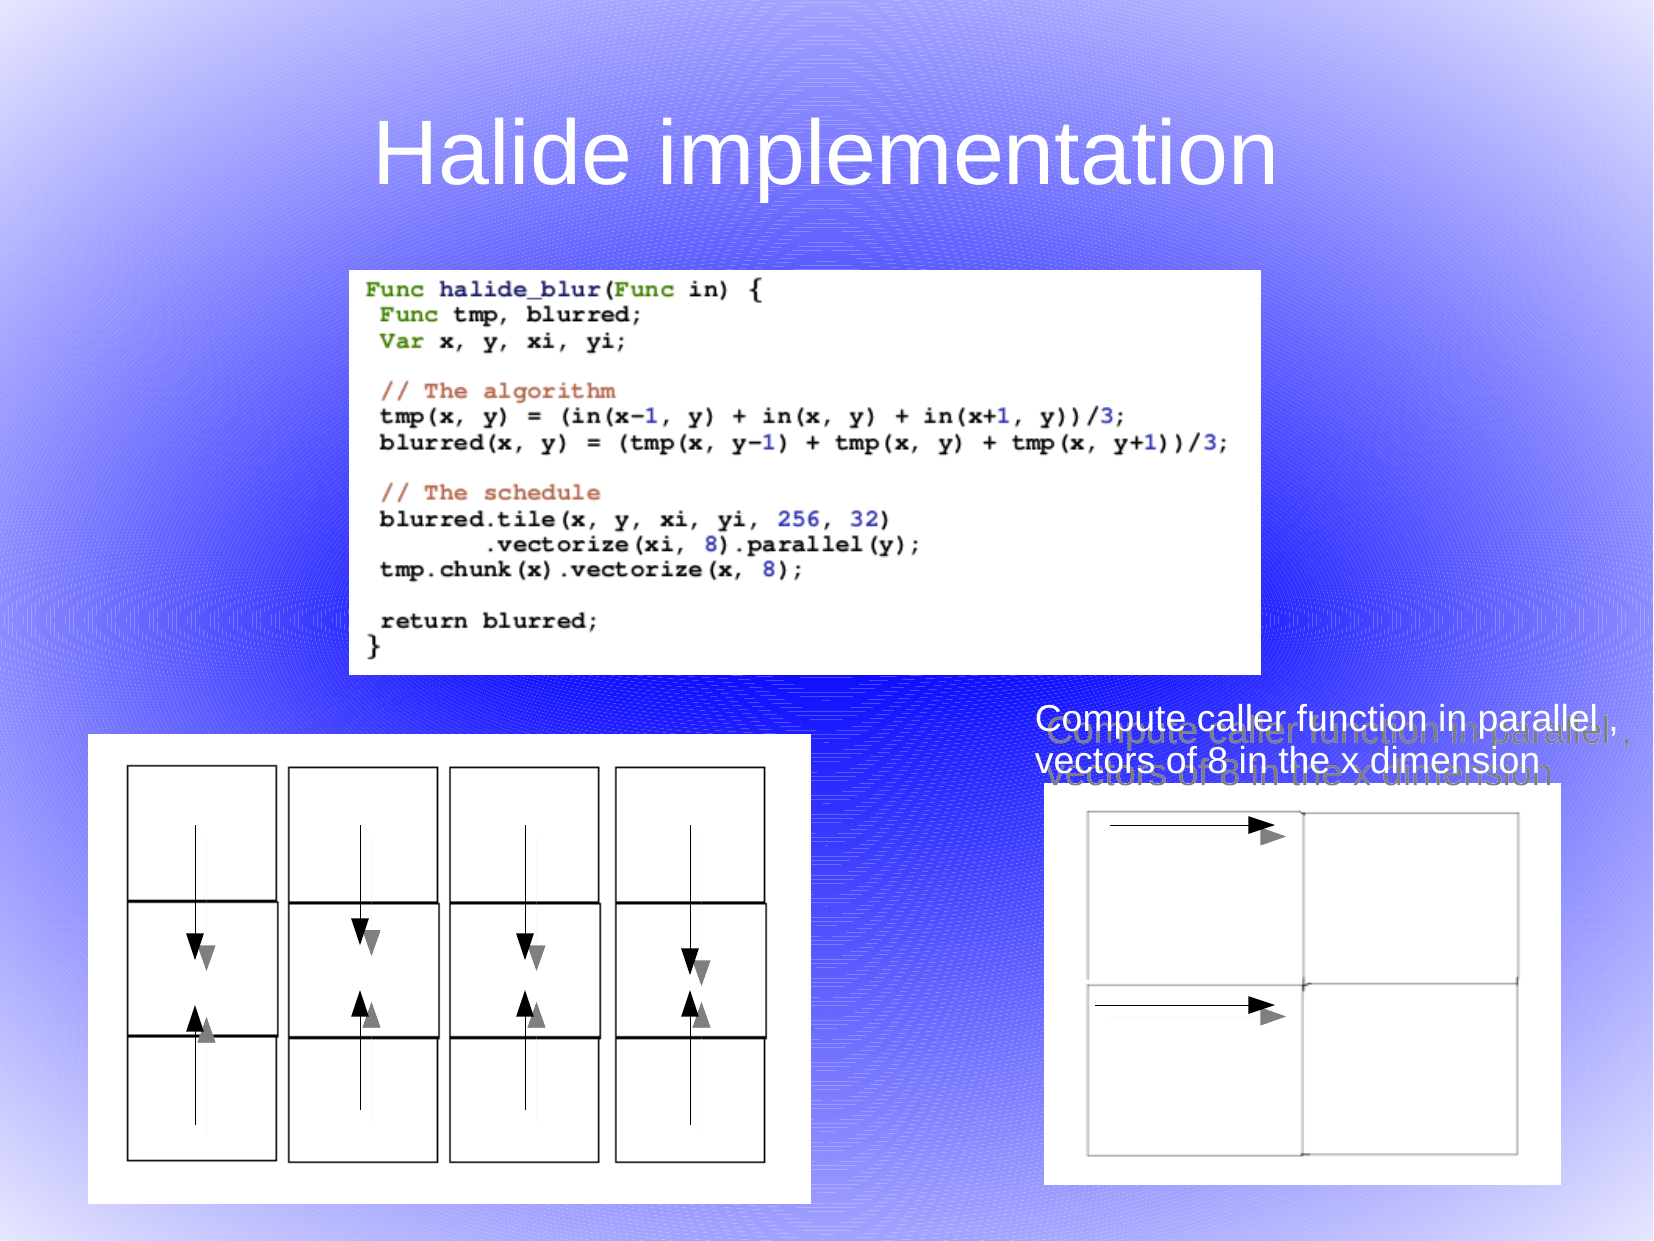

# Halide implementation
Compute caller function in parallel , vectors of 8 in the x dimension